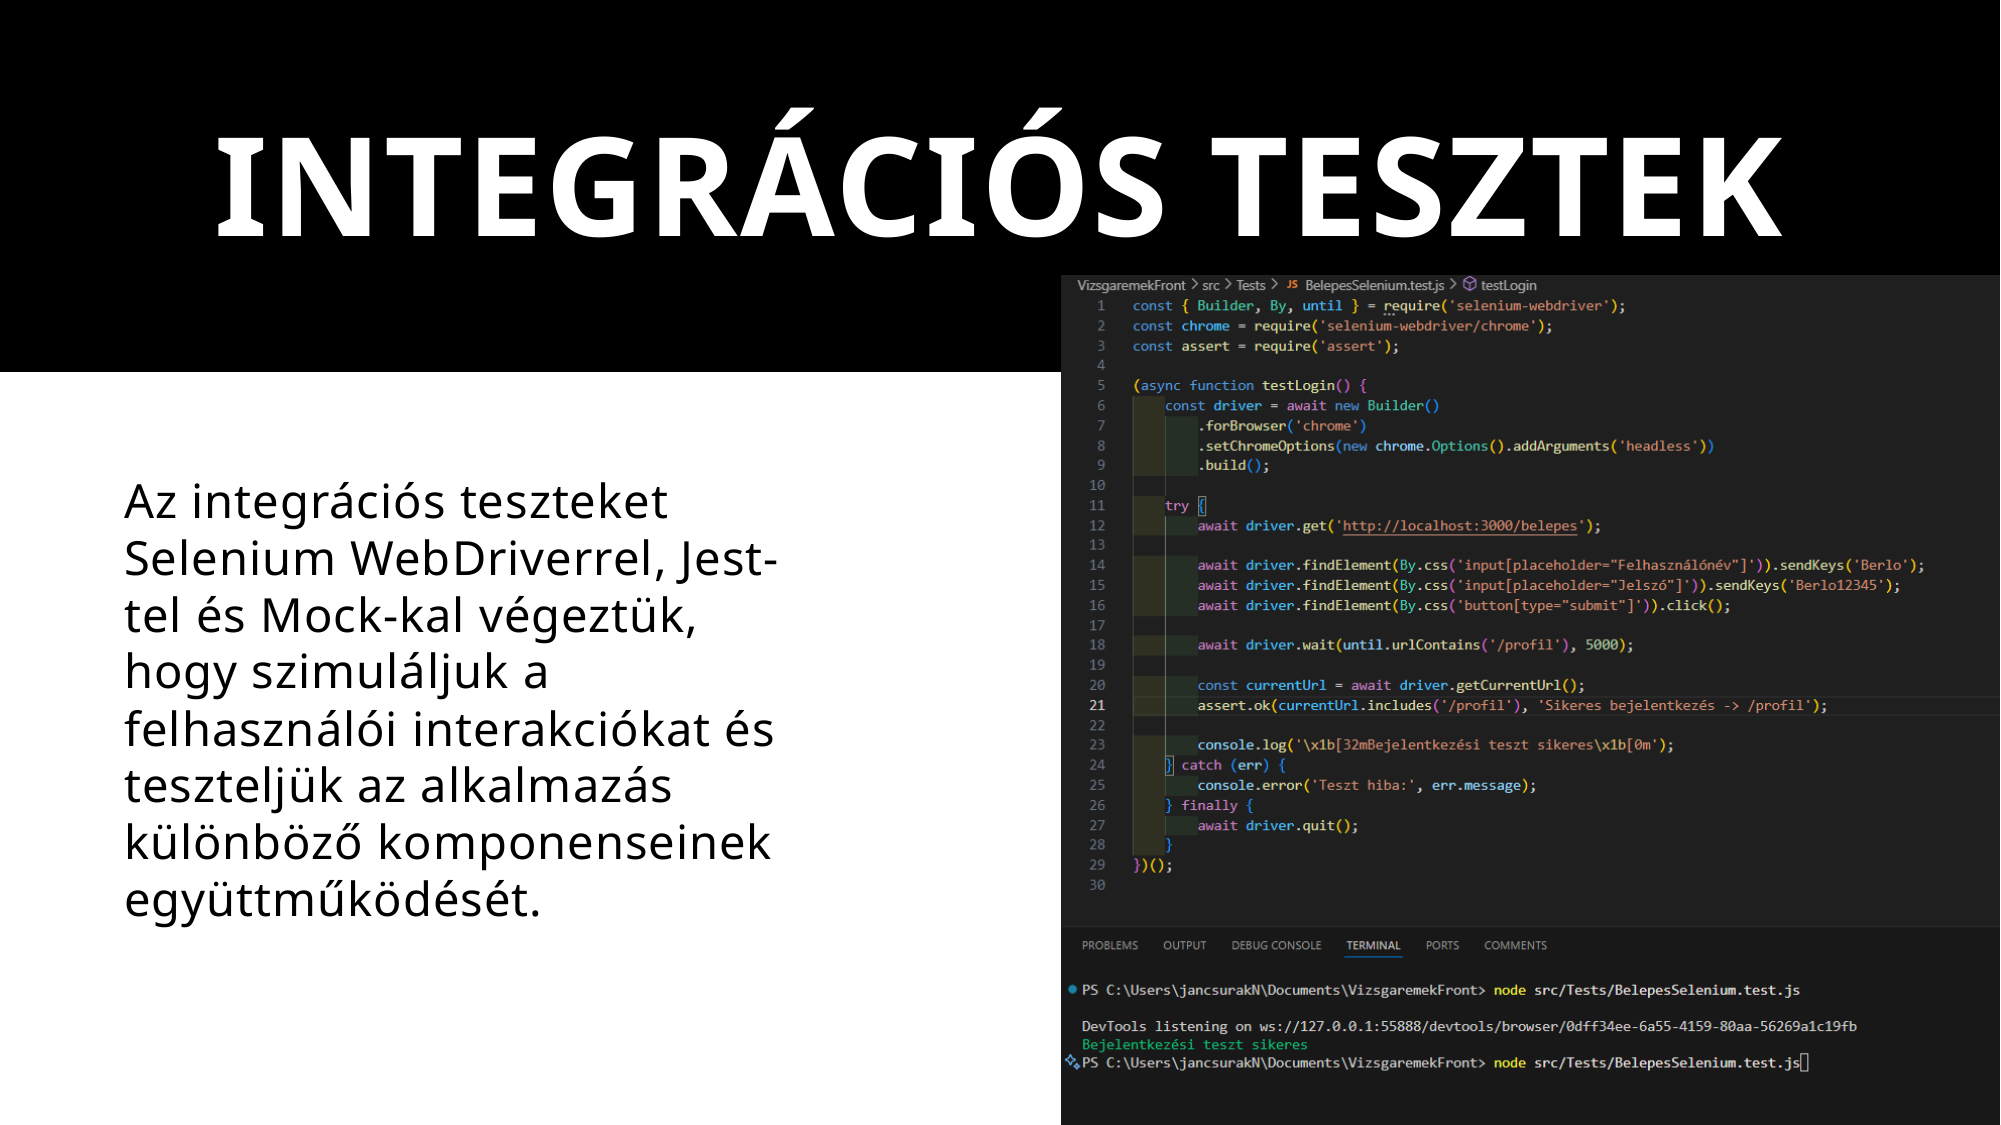

# Integrációs tesztek
Az integrációs teszteket Selenium WebDriverrel, Jest-tel és Mock-kal végeztük, hogy szimuláljuk a felhasználói interakciókat és teszteljük az alkalmazás különböző komponenseinek együttműködését.